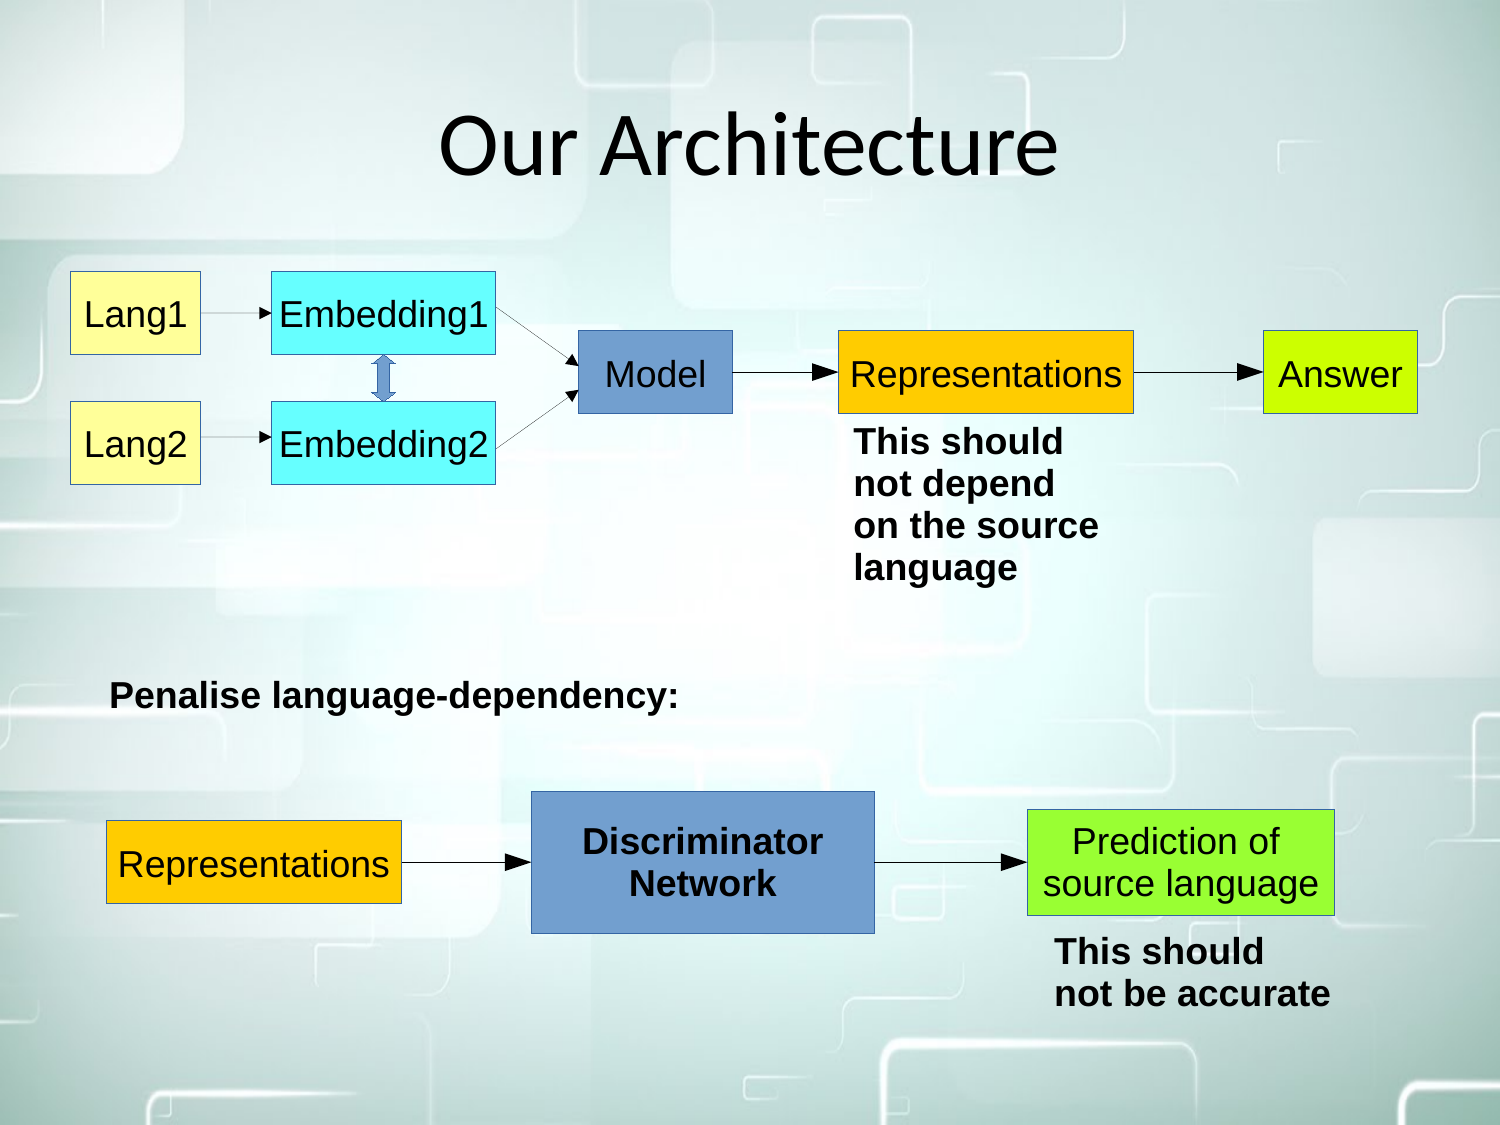

Our Architecture
Lang1
Embedding1
Model
Answer
Representations
Lang2
Embedding2
This should not depend on the source language
Penalise language-dependency:
Discriminator
Network
Prediction of
source language
Representations
This should not be accurate